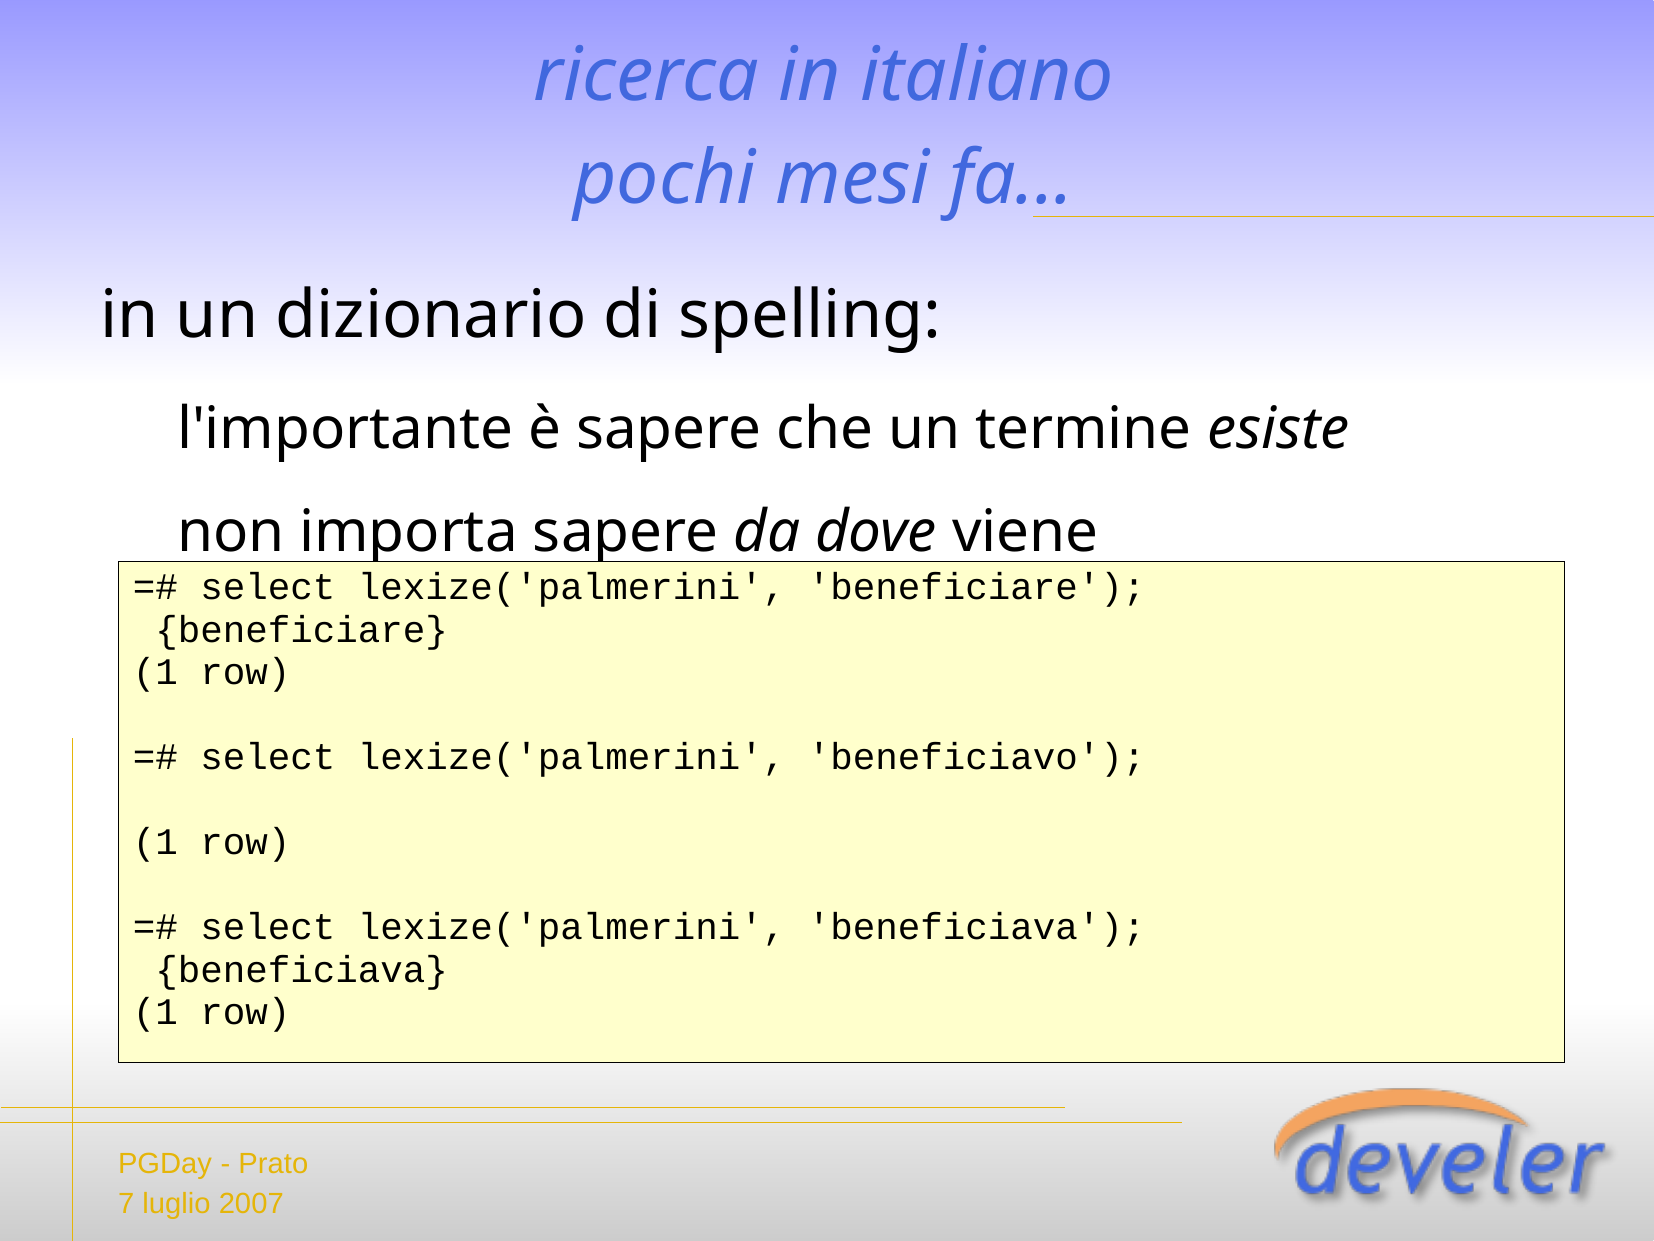

# ricerca in italiano pochi mesi fa...
in un dizionario di spelling:
l'importante è sapere che un termine esiste
non importa sapere da dove viene
=# select lexize('palmerini', 'beneficiare');
 {beneficiare}
(1 row)
=# select lexize('palmerini', 'beneficiavo');
(1 row)
=# select lexize('palmerini', 'beneficiava');
 {beneficiava}
(1 row)
PGDay - Prato
7 luglio 2007